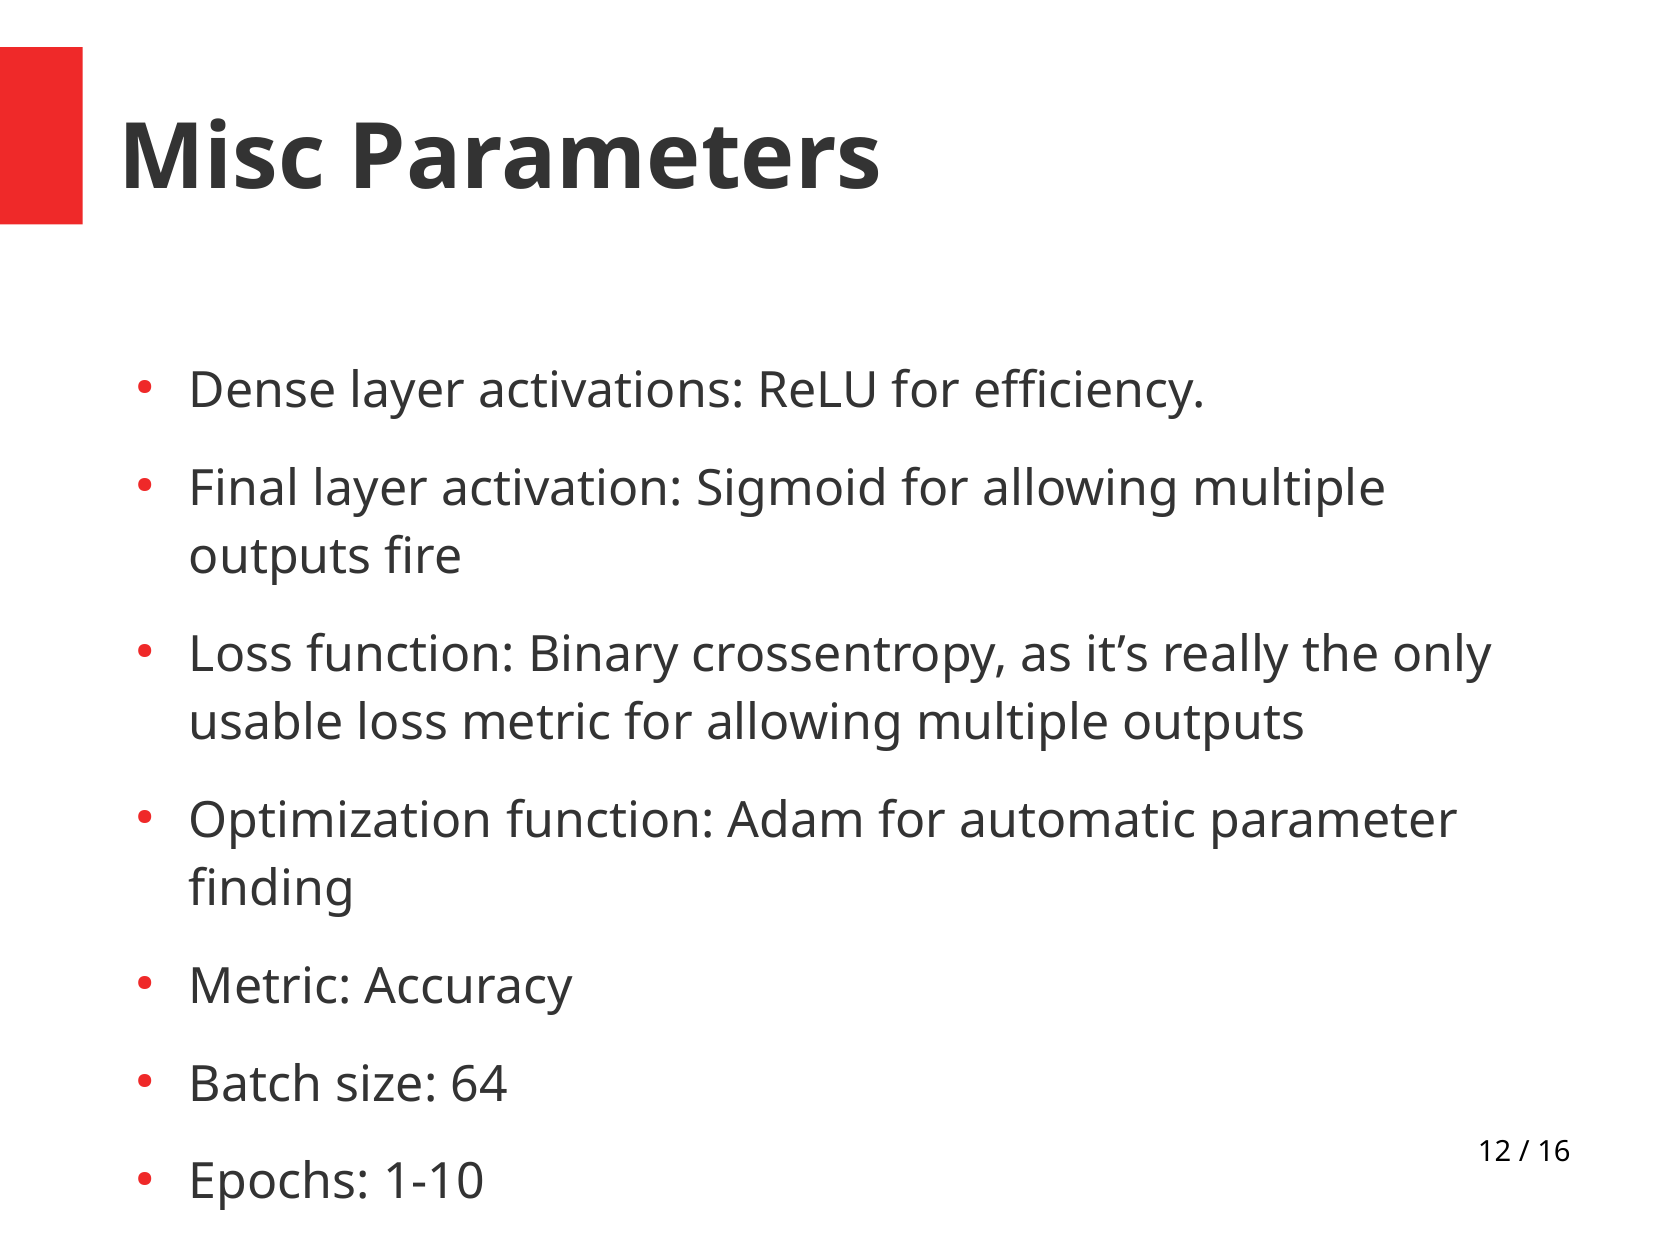

# Misc Parameters
Dense layer activations: ReLU for efficiency.
Final layer activation: Sigmoid for allowing multiple outputs fire
Loss function: Binary crossentropy, as it’s really the only usable loss metric for allowing multiple outputs
Optimization function: Adam for automatic parameter finding
Metric: Accuracy
Batch size: 64
Epochs: 1-10
12